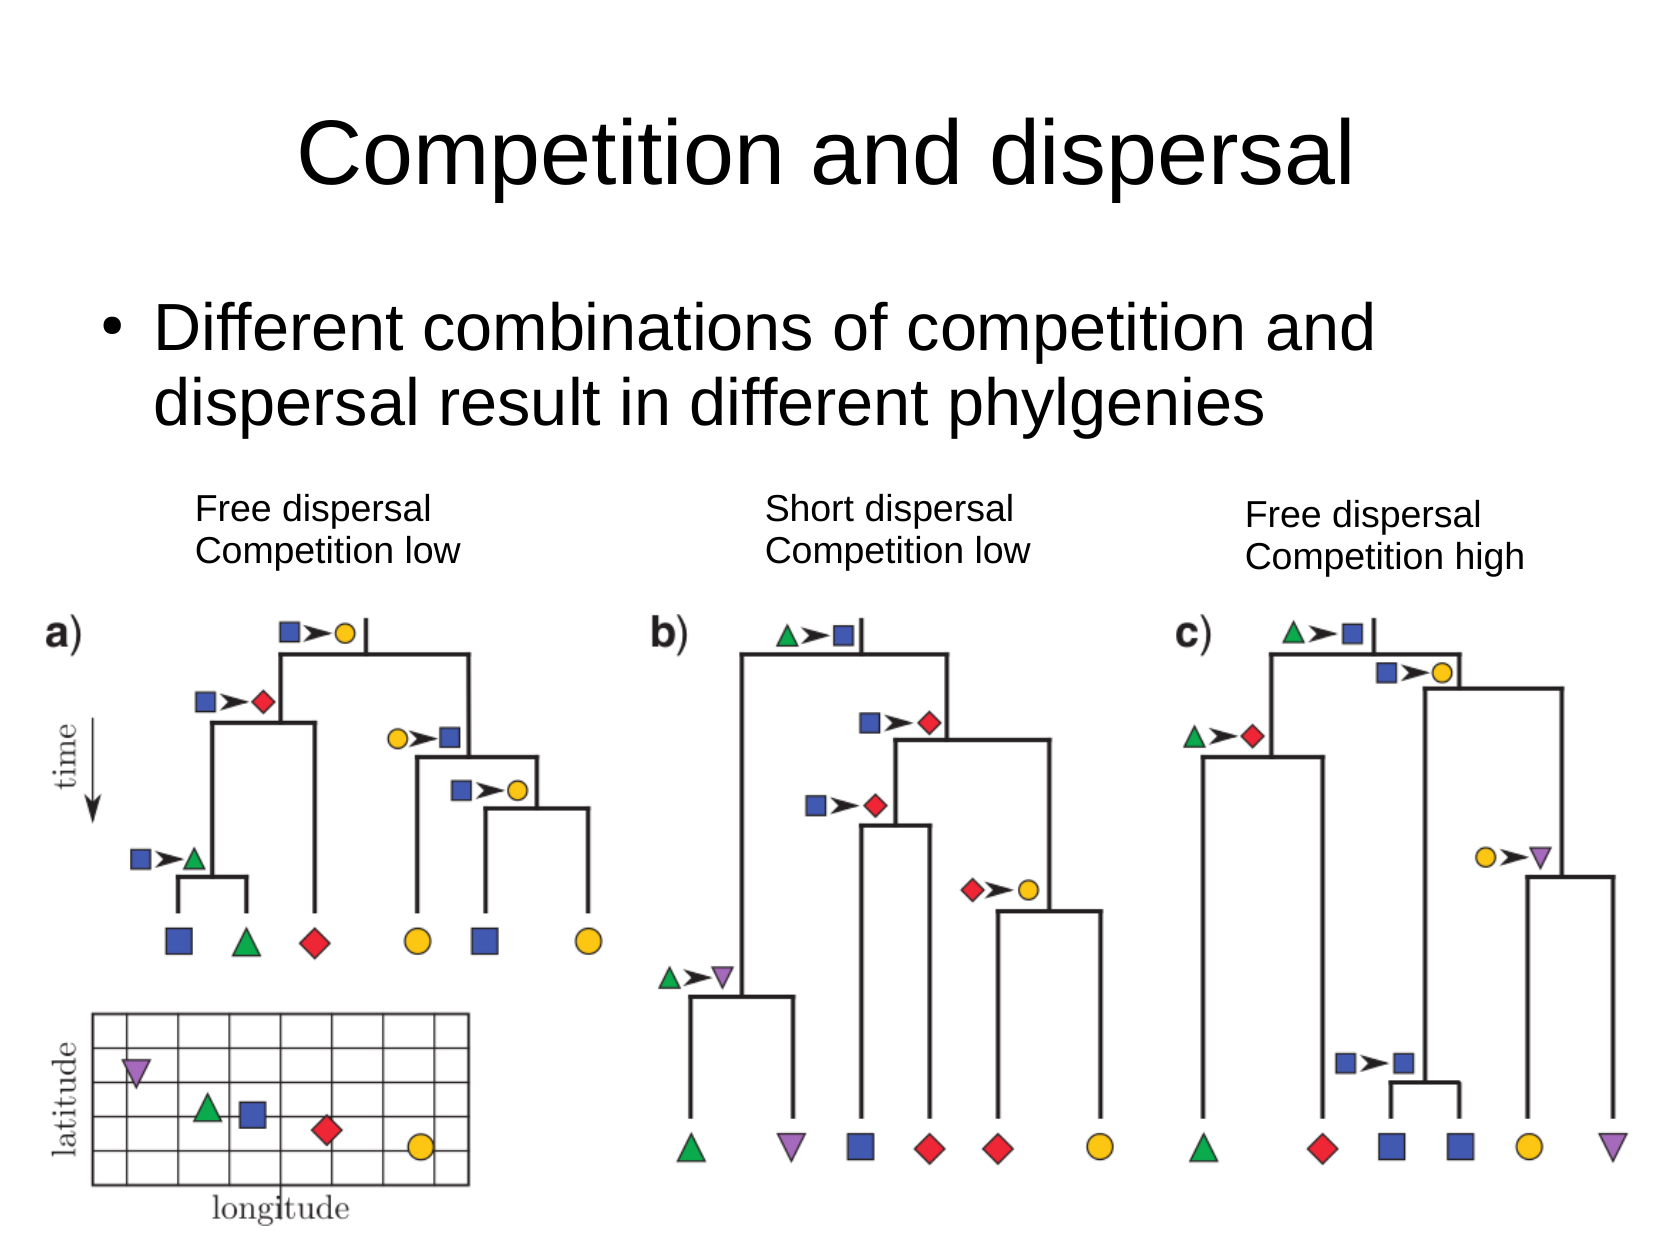

# Competition and dispersal
Different combinations of competition and dispersal result in different phylgenies
Free dispersal
Competition low
Short dispersal
Competition low
Free dispersal
Competition high